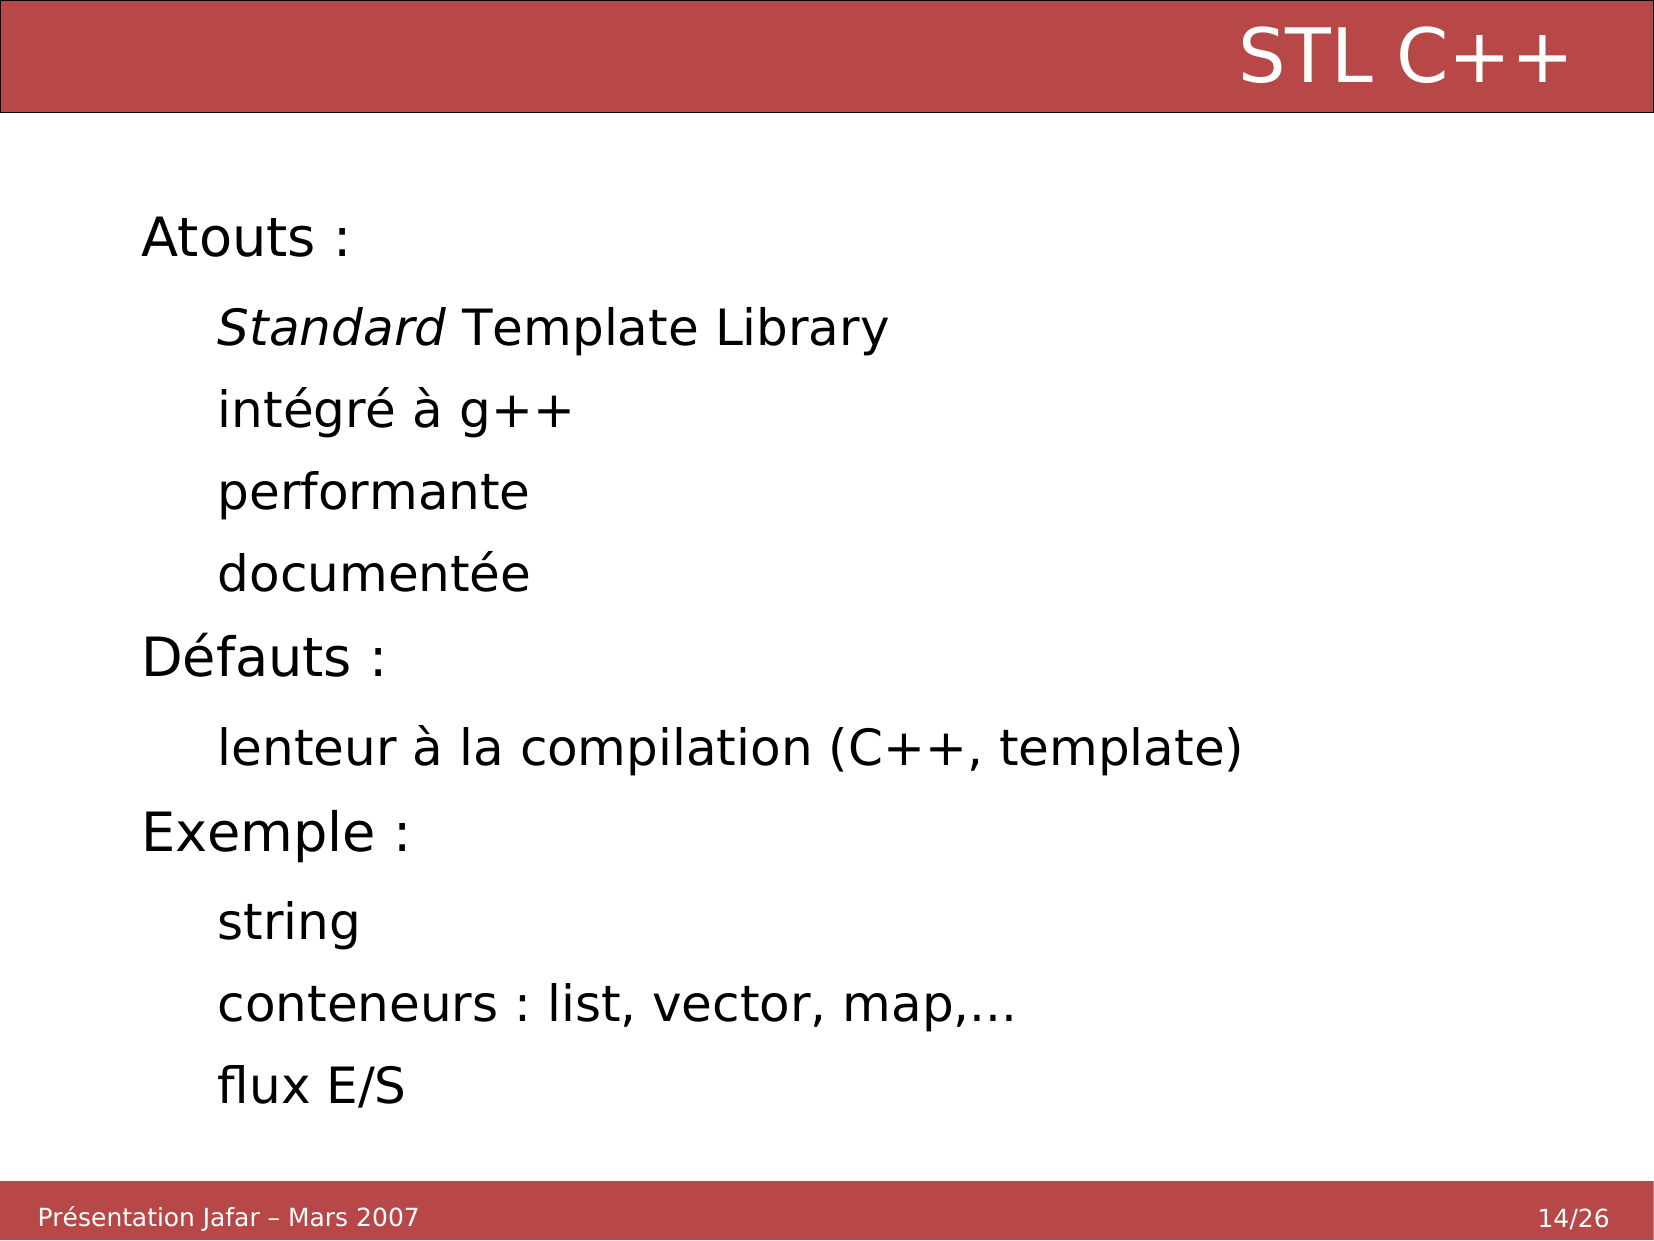

# STL C++
Atouts :
Standard Template Library
intégré à g++
performante
documentée
Défauts :
lenteur à la compilation (C++, template)
Exemple :
string
conteneurs : list, vector, map,...
flux E/S